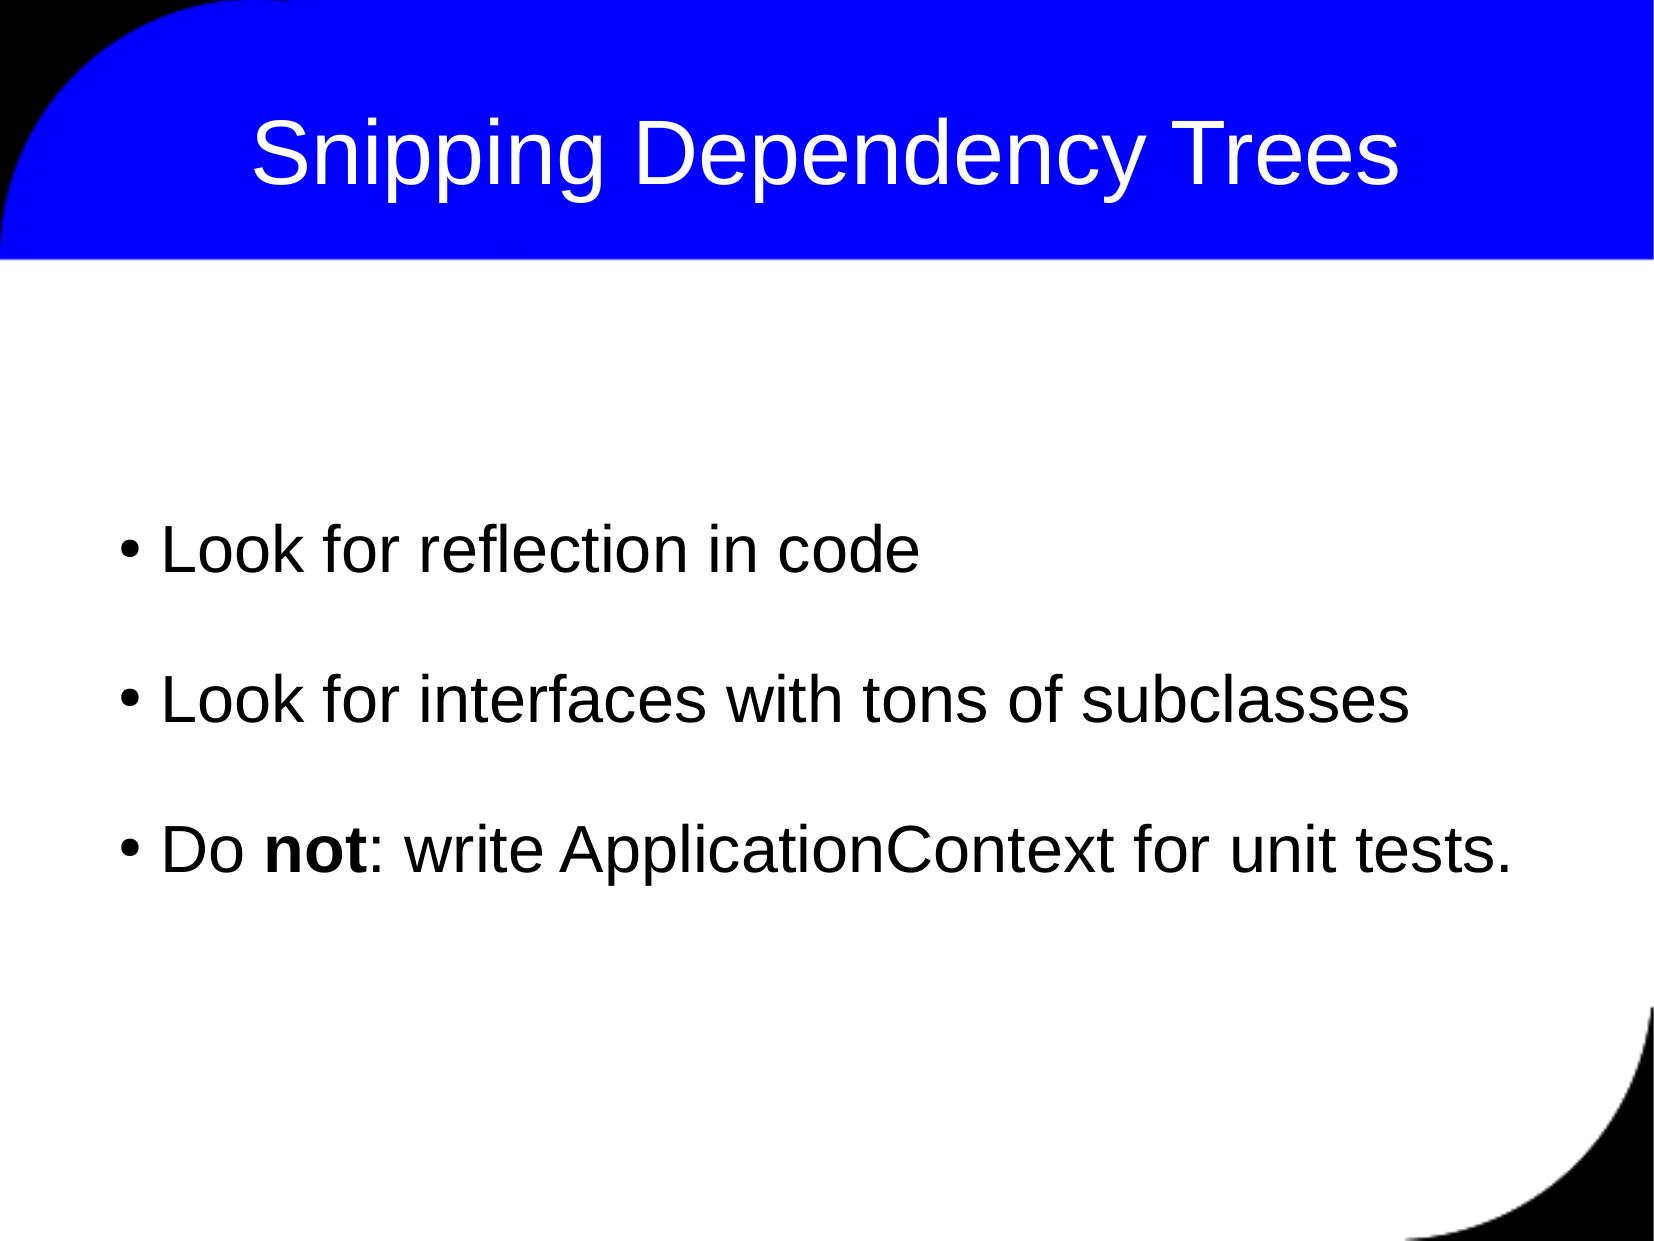

# Snipping Dependency Trees
 Look for reflection in code
 Look for interfaces with tons of subclasses
 Do not: write ApplicationContext for unit tests.